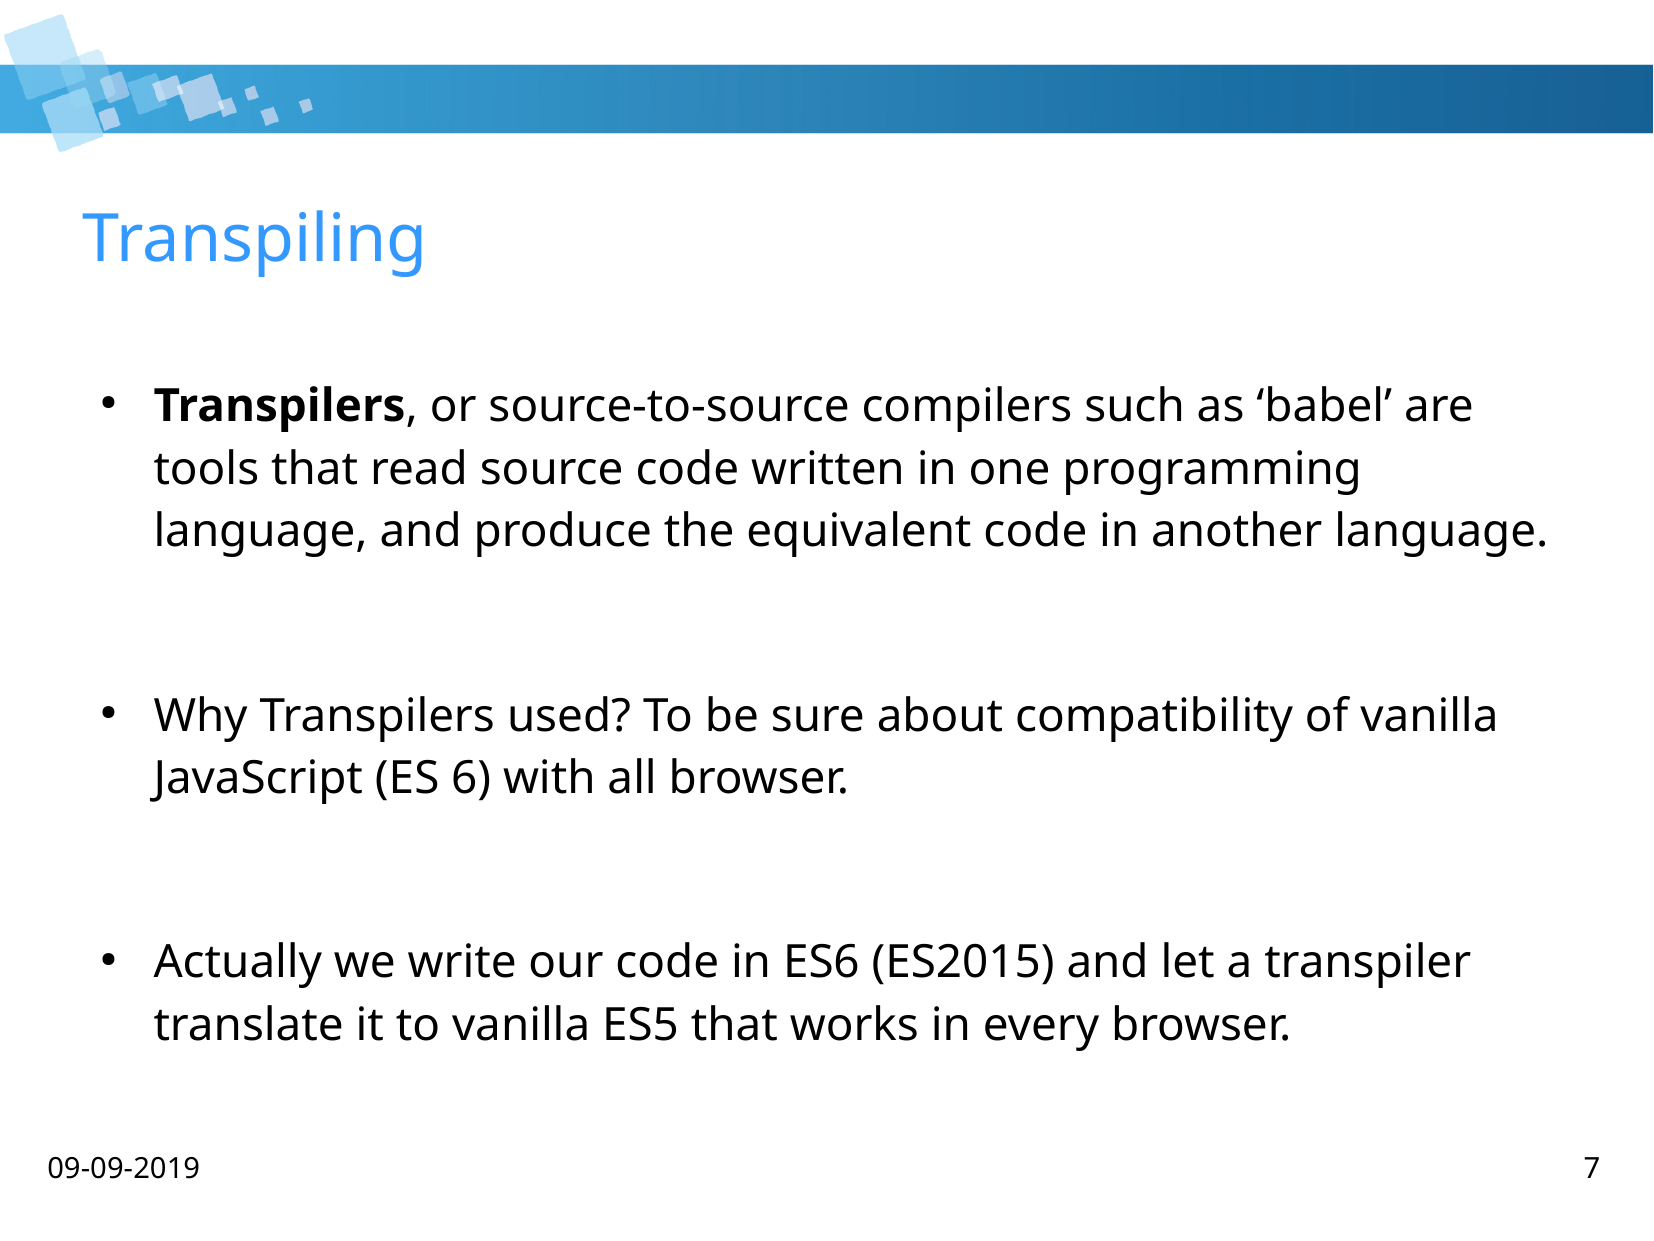

# Transpiling
Transpilers, or source-to-source compilers such as ‘babel’ are tools that read source code written in one programming language, and produce the equivalent code in another language.
Why Transpilers used? To be sure about compatibility of vanilla JavaScript (ES 6) with all browser.
Actually we write our code in ES6 (ES2015) and let a transpiler translate it to vanilla ES5 that works in every browser.
09-09-2019
7